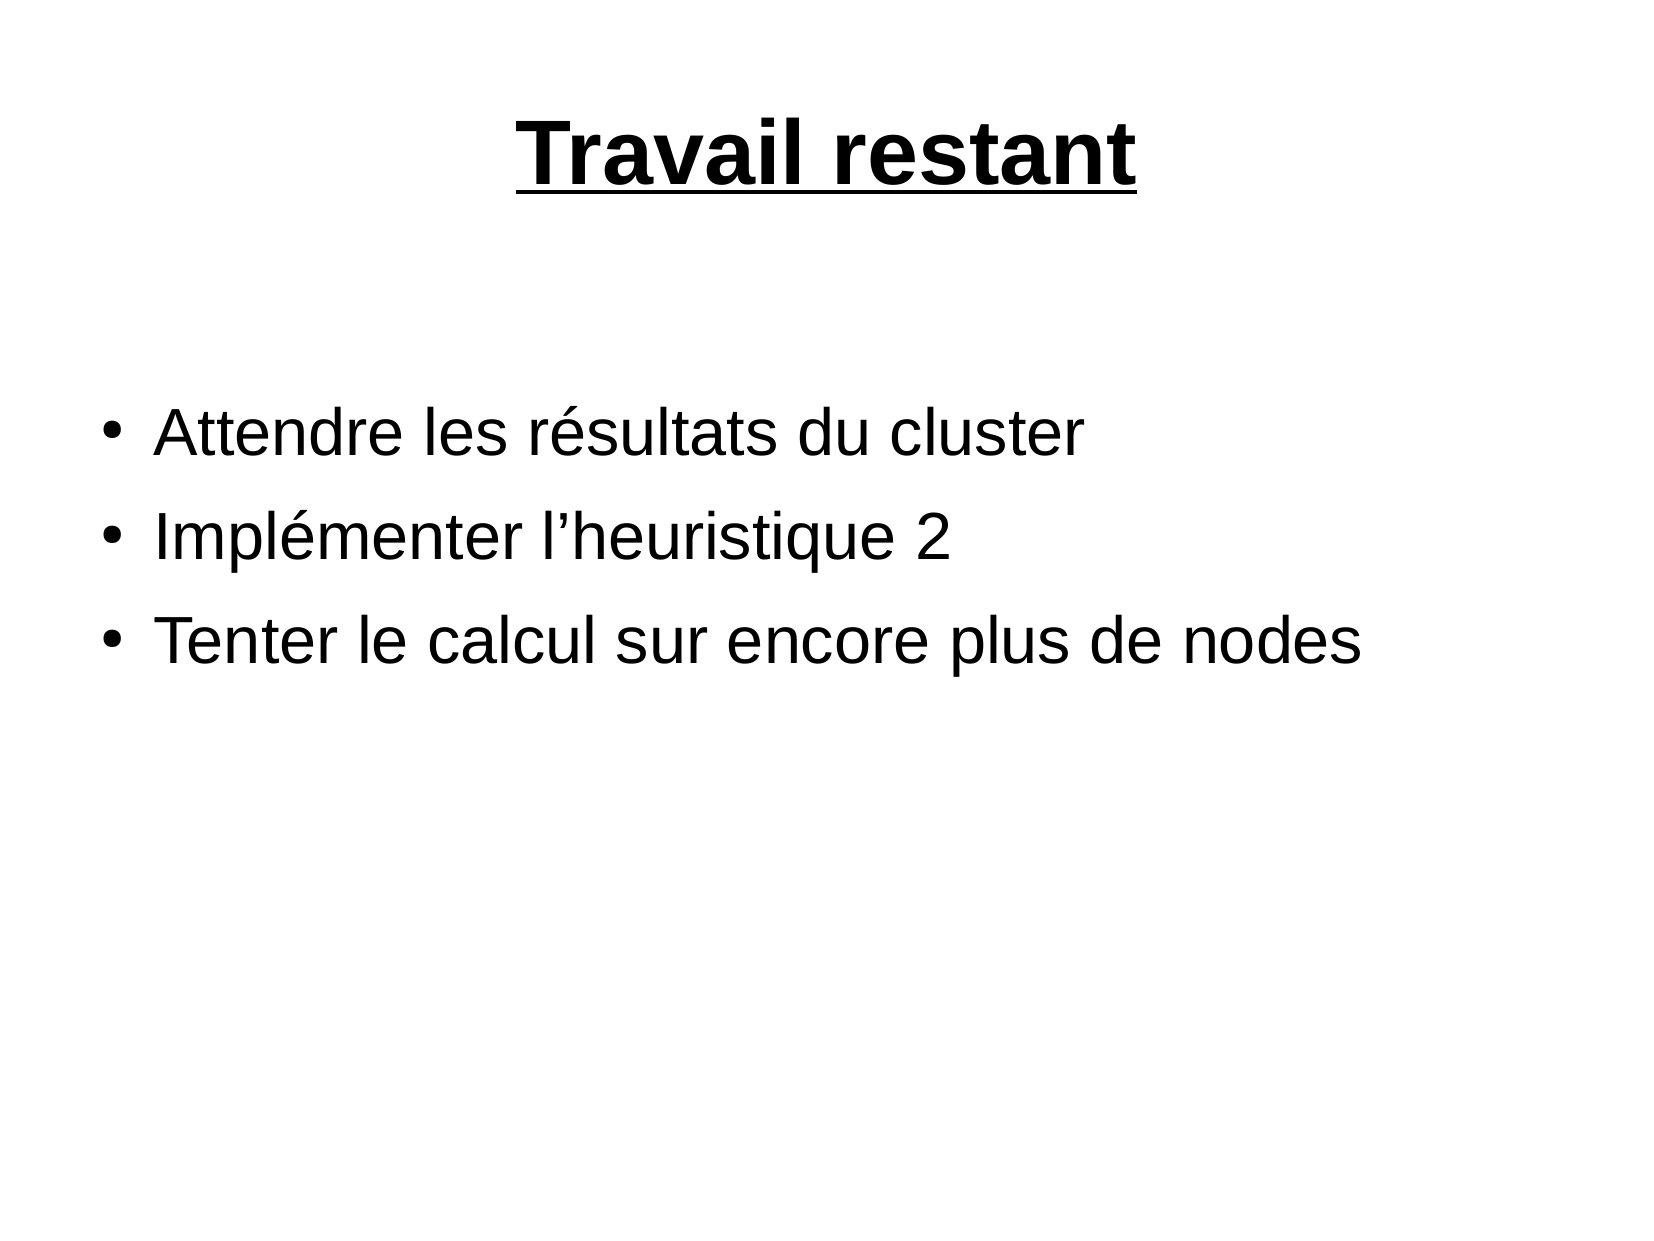

Travail restant
# Attendre les résultats du cluster
Implémenter l’heuristique 2
Tenter le calcul sur encore plus de nodes